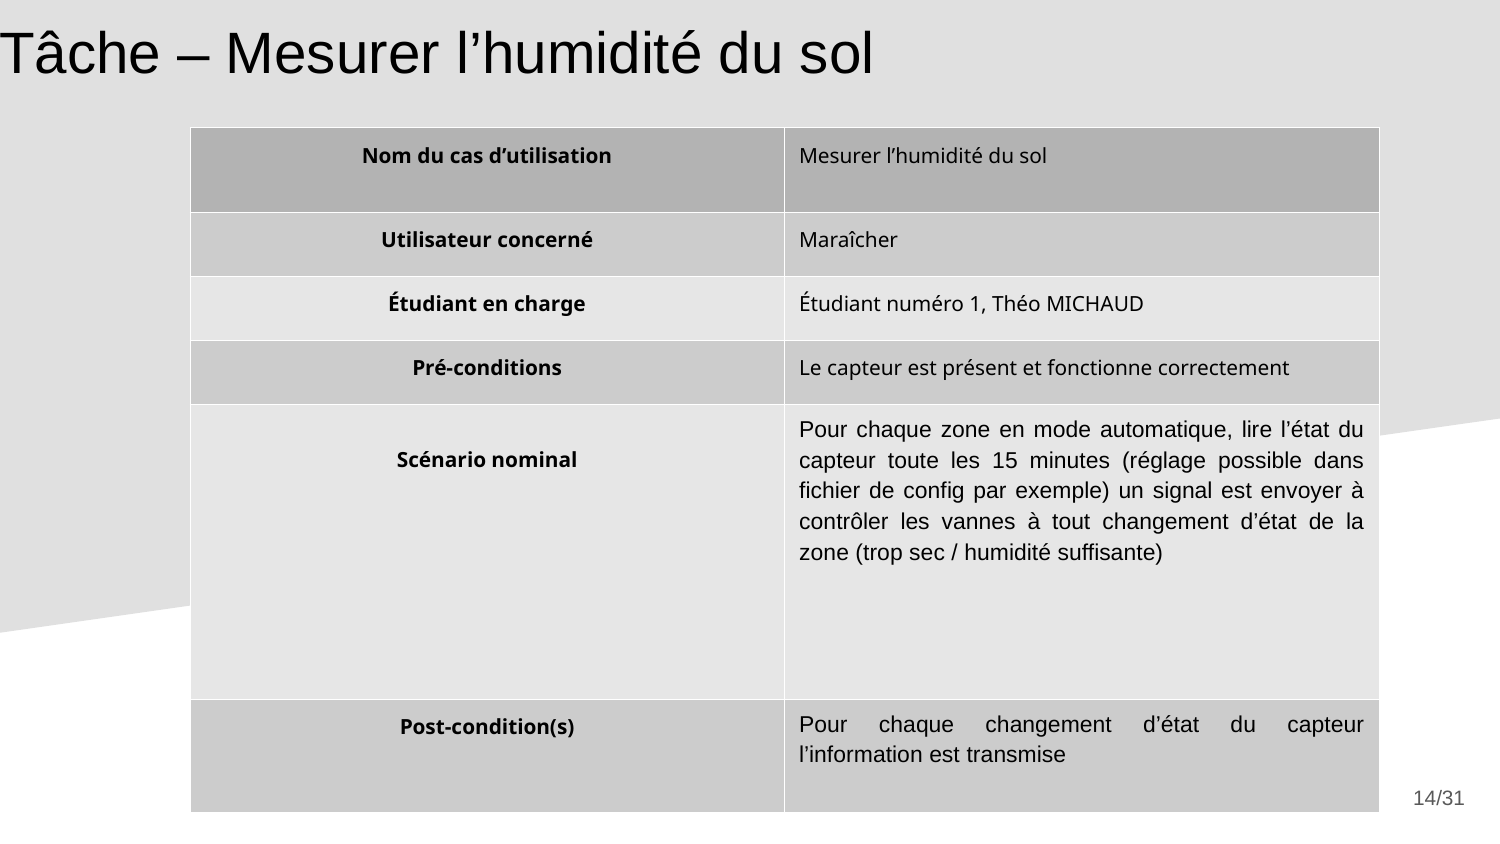

# Tâche – Mesurer l’humidité du sol
| Nom du cas d’utilisation | Mesurer l’humidité du sol |
| --- | --- |
| Utilisateur concerné | Maraîcher |
| Étudiant en charge | Étudiant numéro 1, Théo MICHAUD |
| Pré-conditions | Le capteur est présent et fonctionne correctement |
| Scénario nominal | Pour chaque zone en mode automatique, lire l’état du capteur toute les 15 minutes (réglage possible dans fichier de config par exemple) un signal est envoyer à contrôler les vannes à tout changement d’état de la zone (trop sec / humidité suffisante) |
| Post-condition(s) | Pour chaque changement d’état du capteur l’information est transmise |